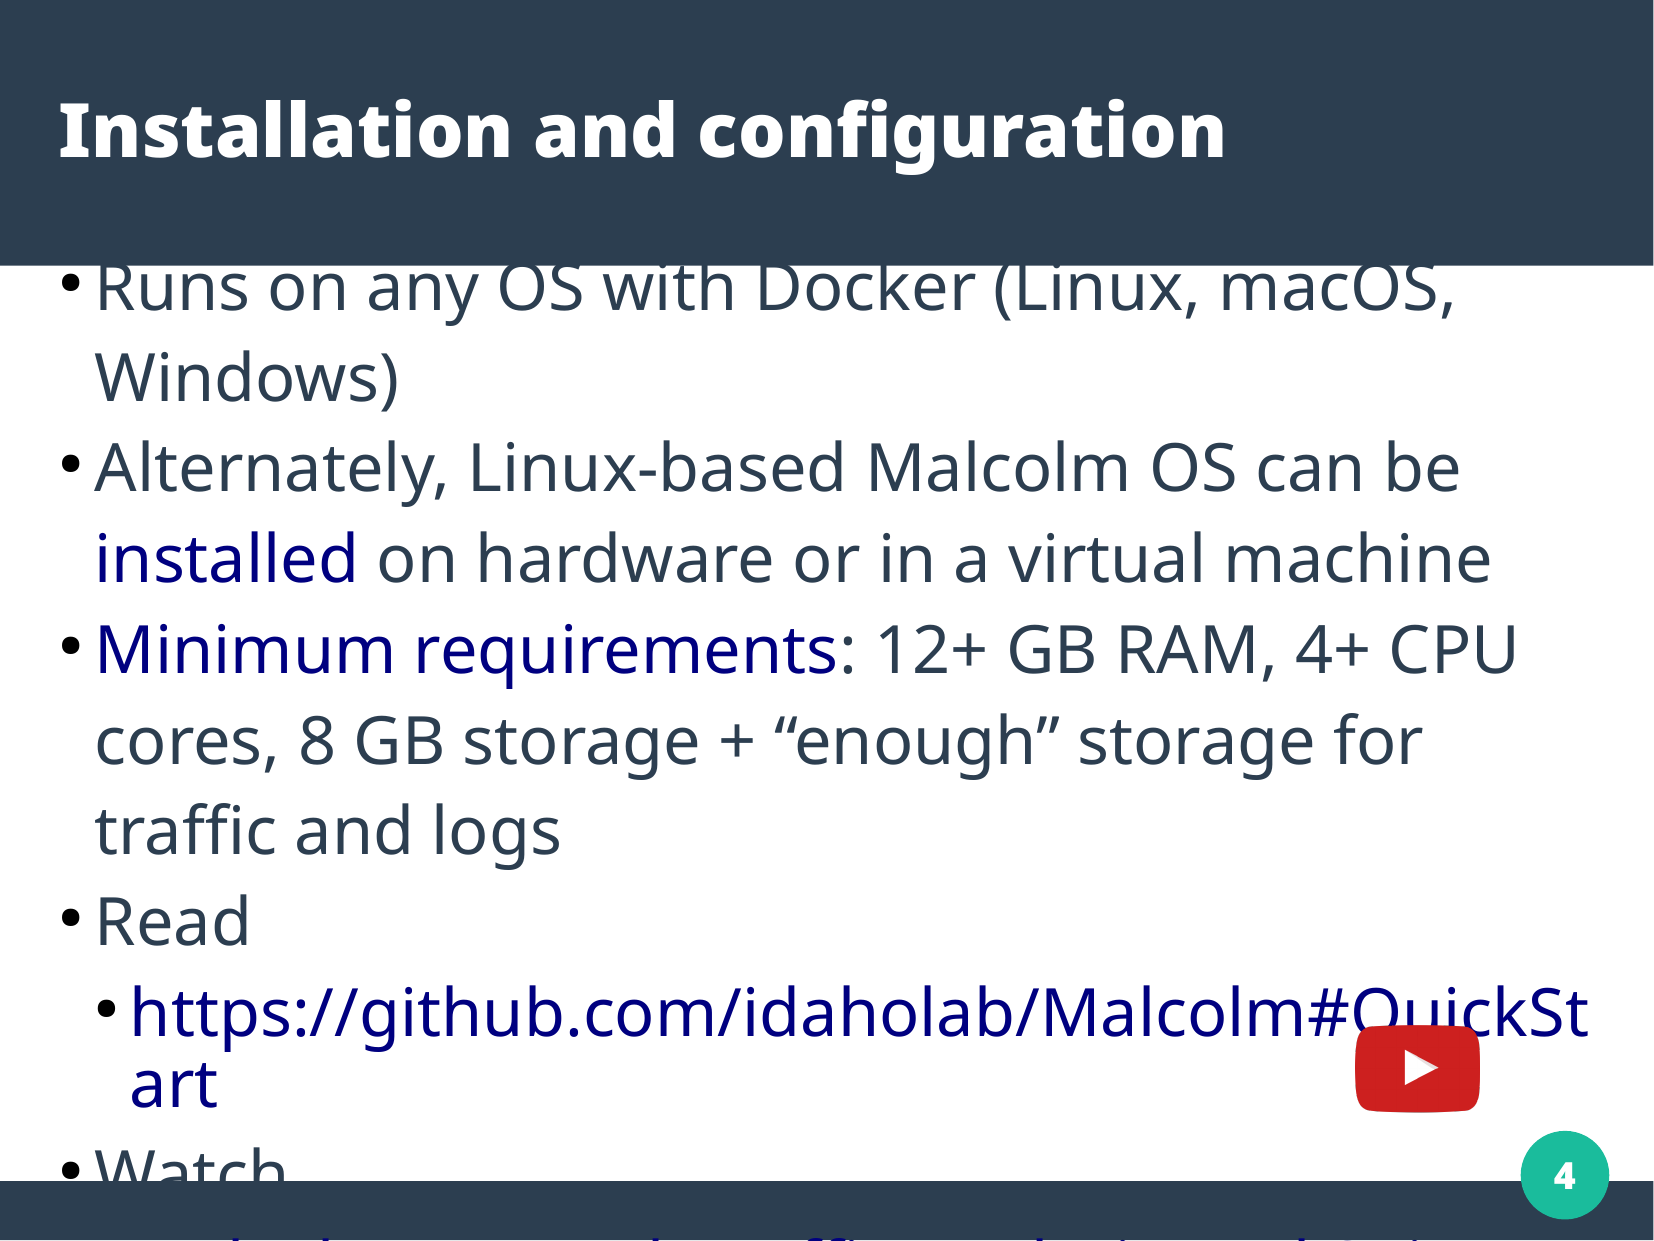

# Installation and configuration
Runs on any OS with Docker (Linux, macOS, Windows)
Alternately, Linux-based Malcolm OS can be installed on hardware or in a virtual machine
Minimum requirements: 12+ GB RAM, 4+ CPU cores, 8 GB storage + “enough” storage for traffic and logs
Read
https://github.com/idaholab/Malcolm#QuickStart
Watch
Malcolm Network Traffic Analysis Tool Suite
4